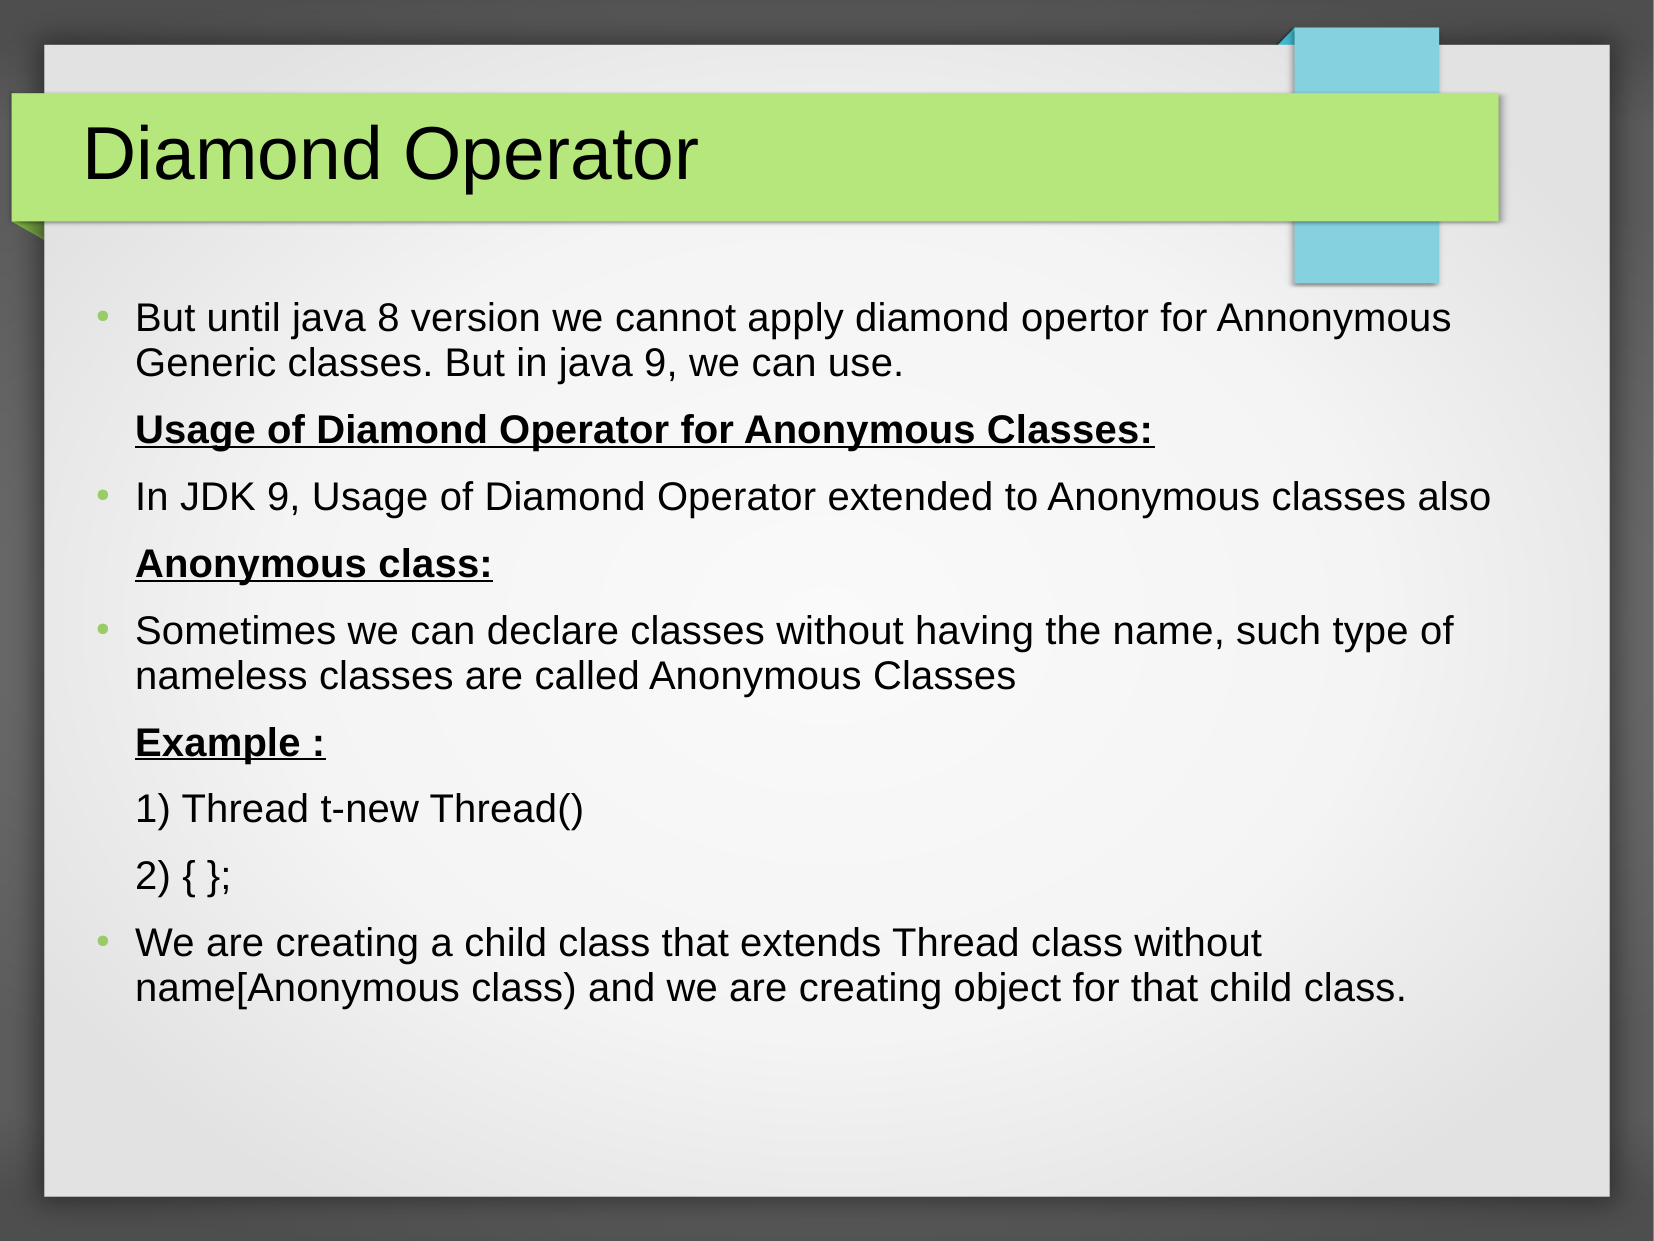

# Diamond Operator
But until java 8 version we cannot apply diamond opertor for Annonymous Generic classes. But in java 9, we can use.
Usage of Diamond Operator for Anonymous Classes:
In JDK 9, Usage of Diamond Operator extended to Anonymous classes also
Anonymous class:
Sometimes we can declare classes without having the name, such type of nameless classes are called Anonymous Classes
Example :
1) Thread t-new Thread()
2) { };
We are creating a child class that extends Thread class without name[Anonymous class) and we are creating object for that child class.